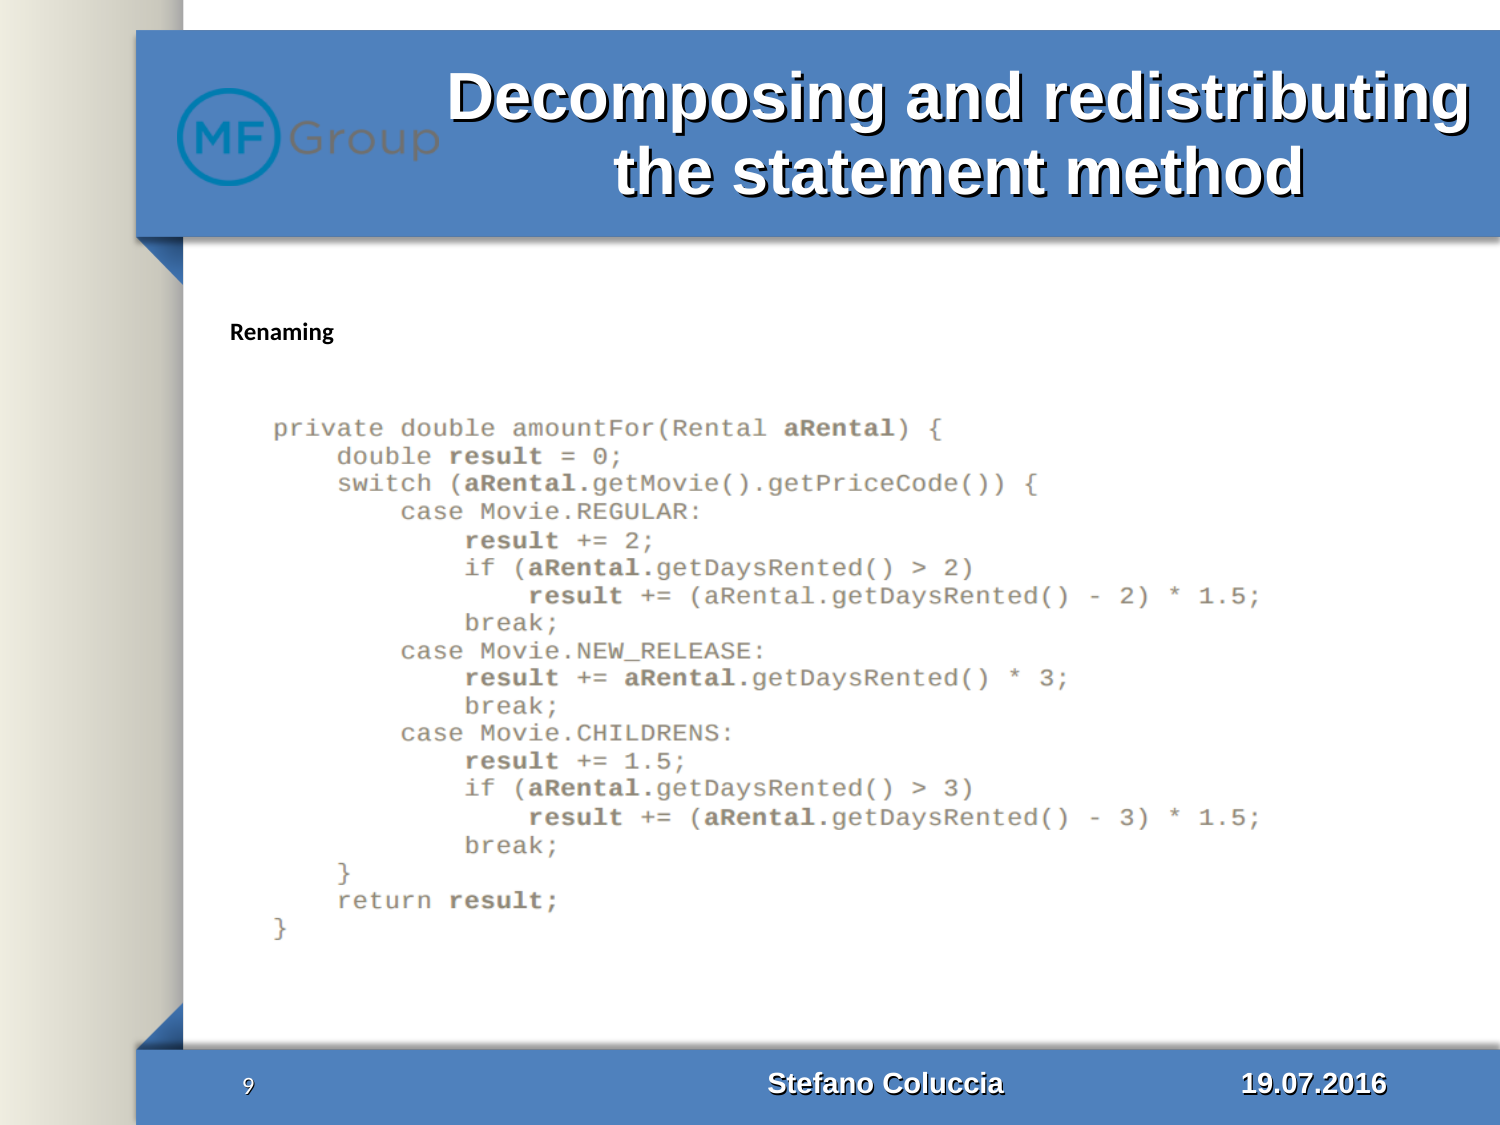

# Decomposing and redistributing the statement method
Renaming
9
Stefano Coluccia
19.07.2016